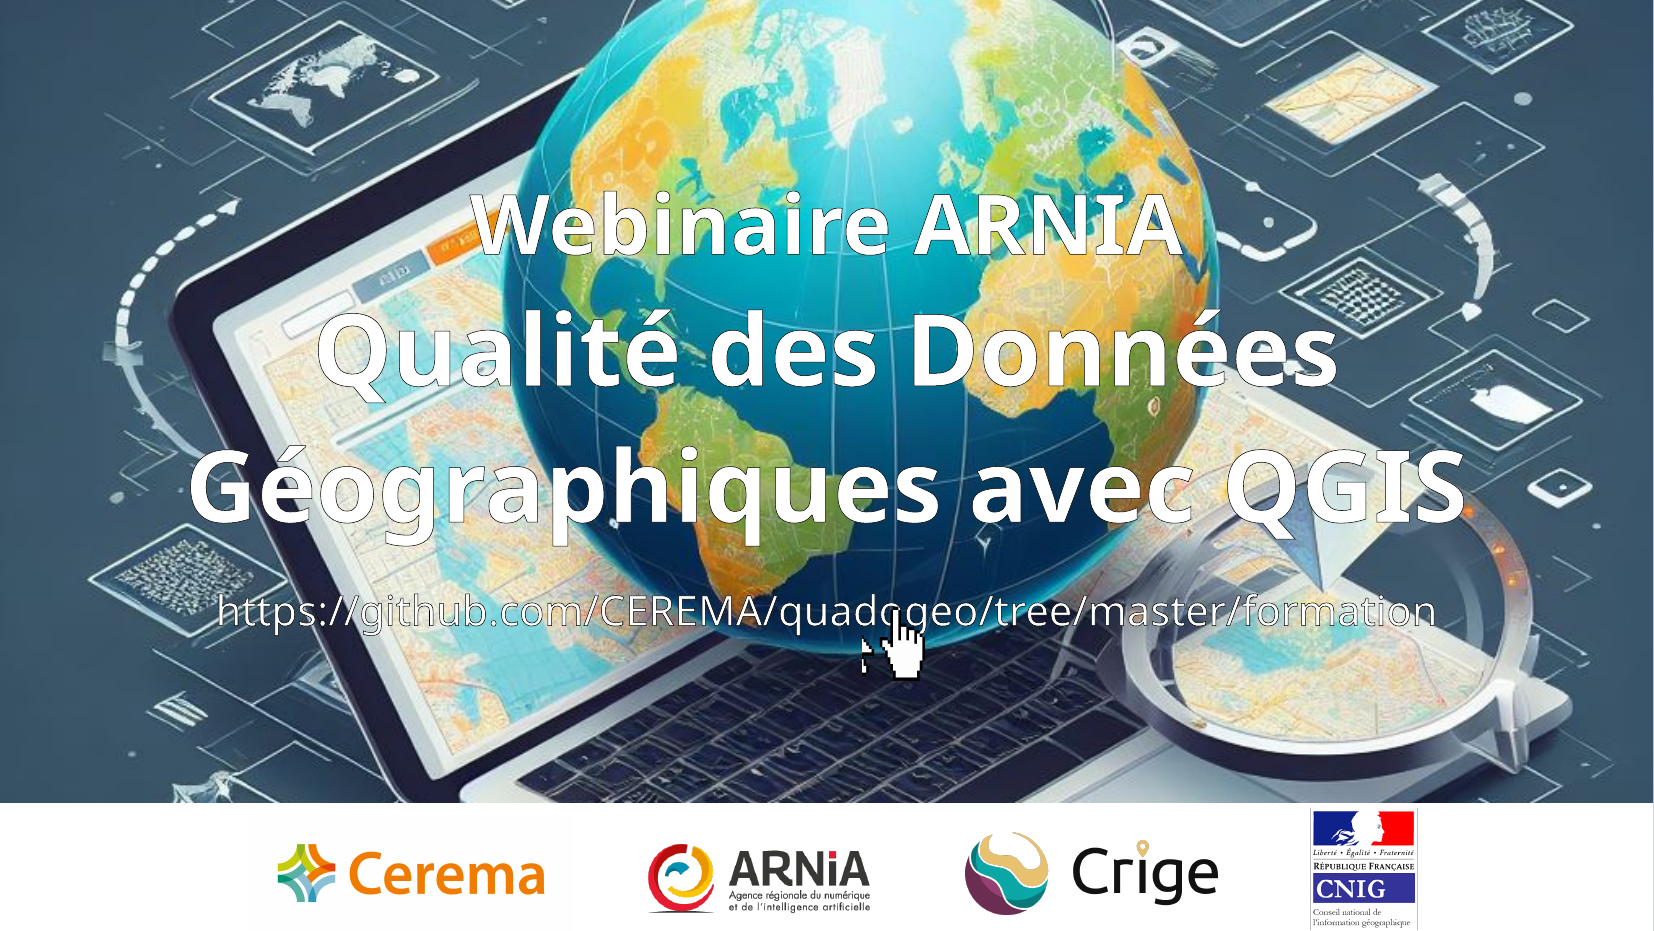

# Webinaire ARNIA
Qualité des Données Géographiques avec QGIS
https://github.com/CEREMA/quadogeo/tree/master/formation